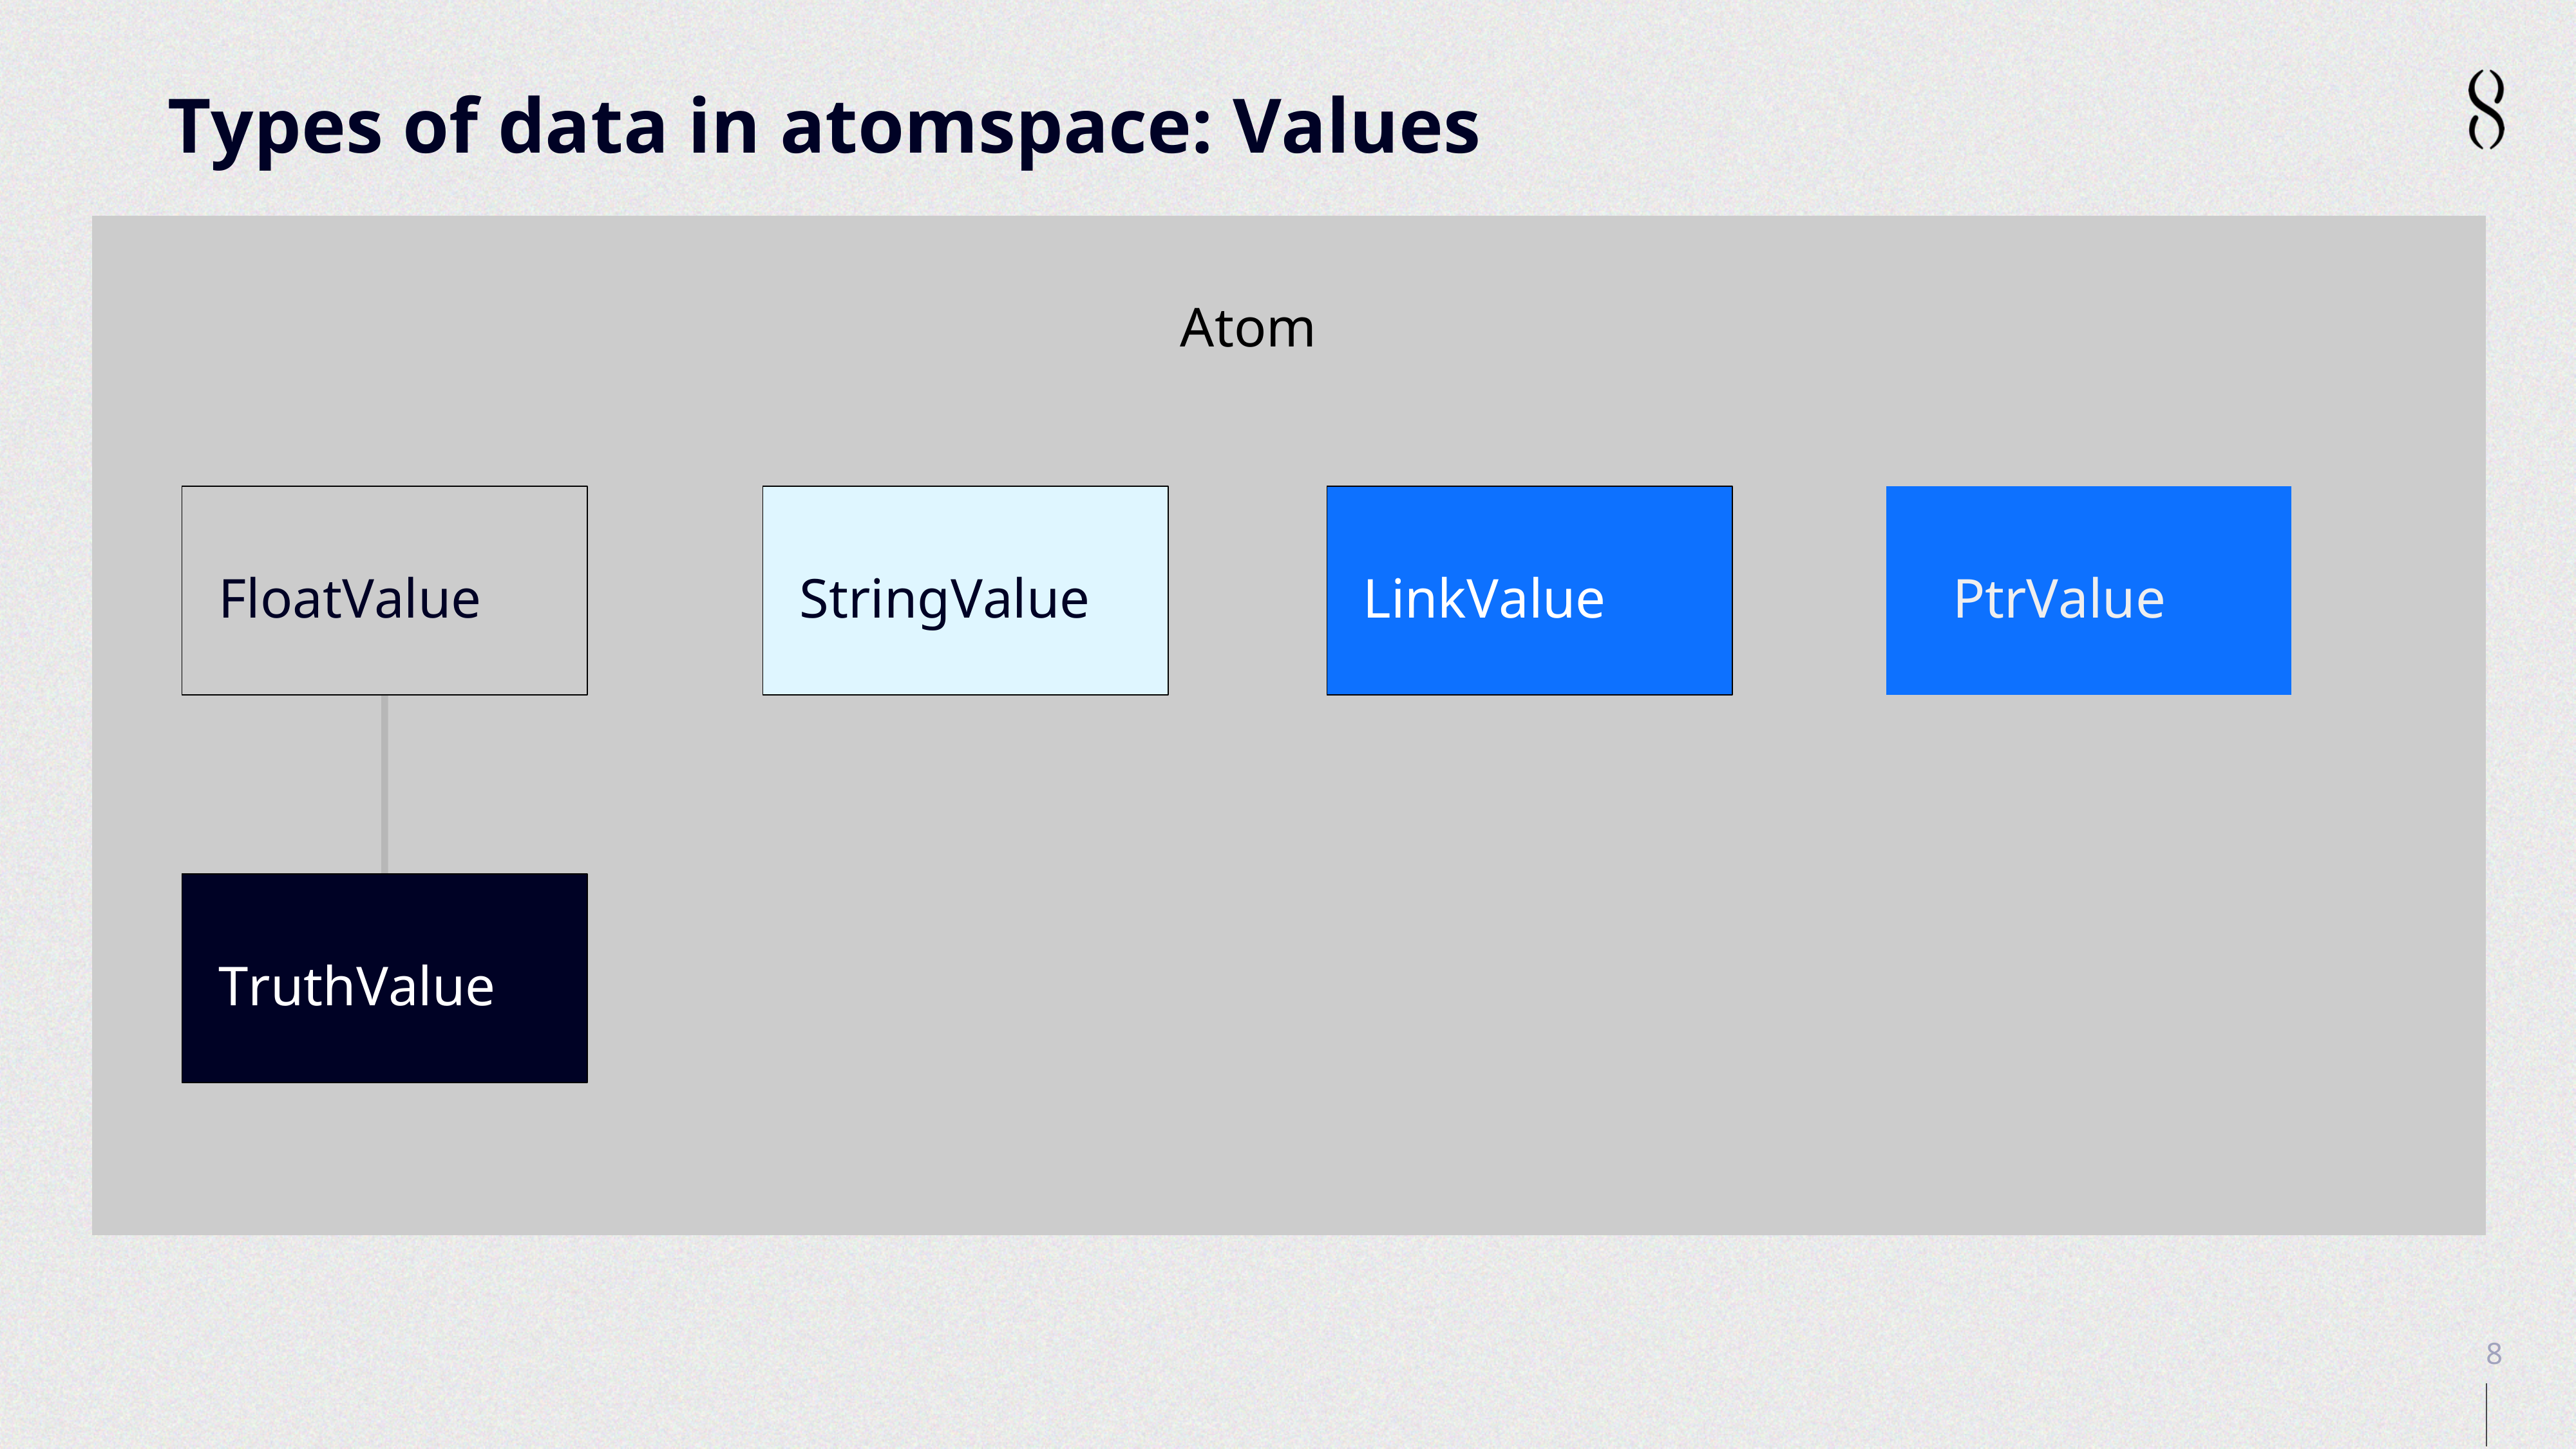

Types of data in atomspace: Values
Atom
FloatValue
StringValue
LinkValue
PtrValue
TruthValue
 8